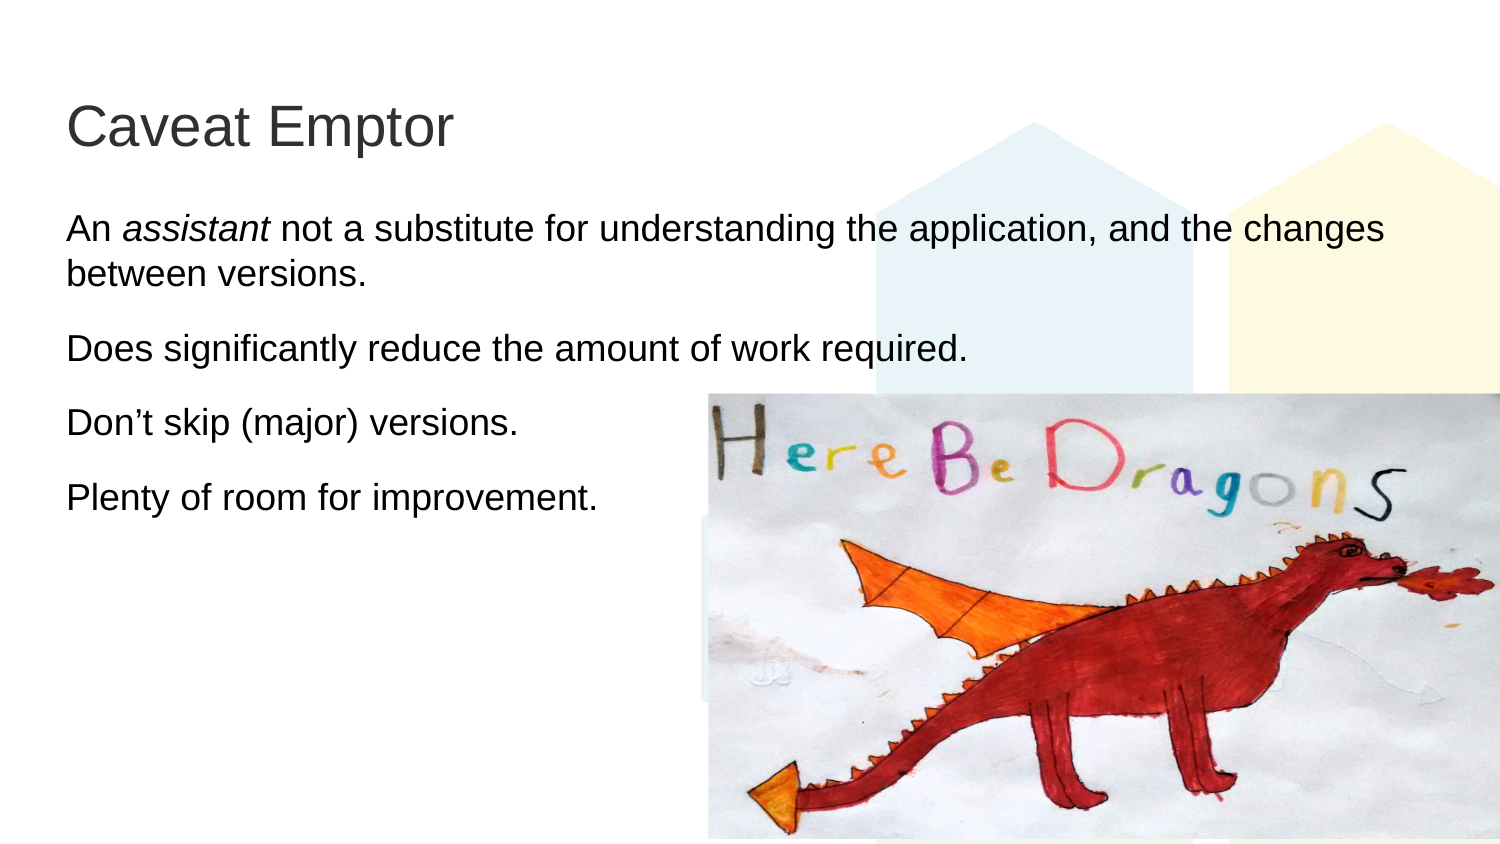

# Caveat Emptor
An assistant not a substitute for understanding the application, and the changes between versions.
Does significantly reduce the amount of work required.
Don’t skip (major) versions.
Plenty of room for improvement.